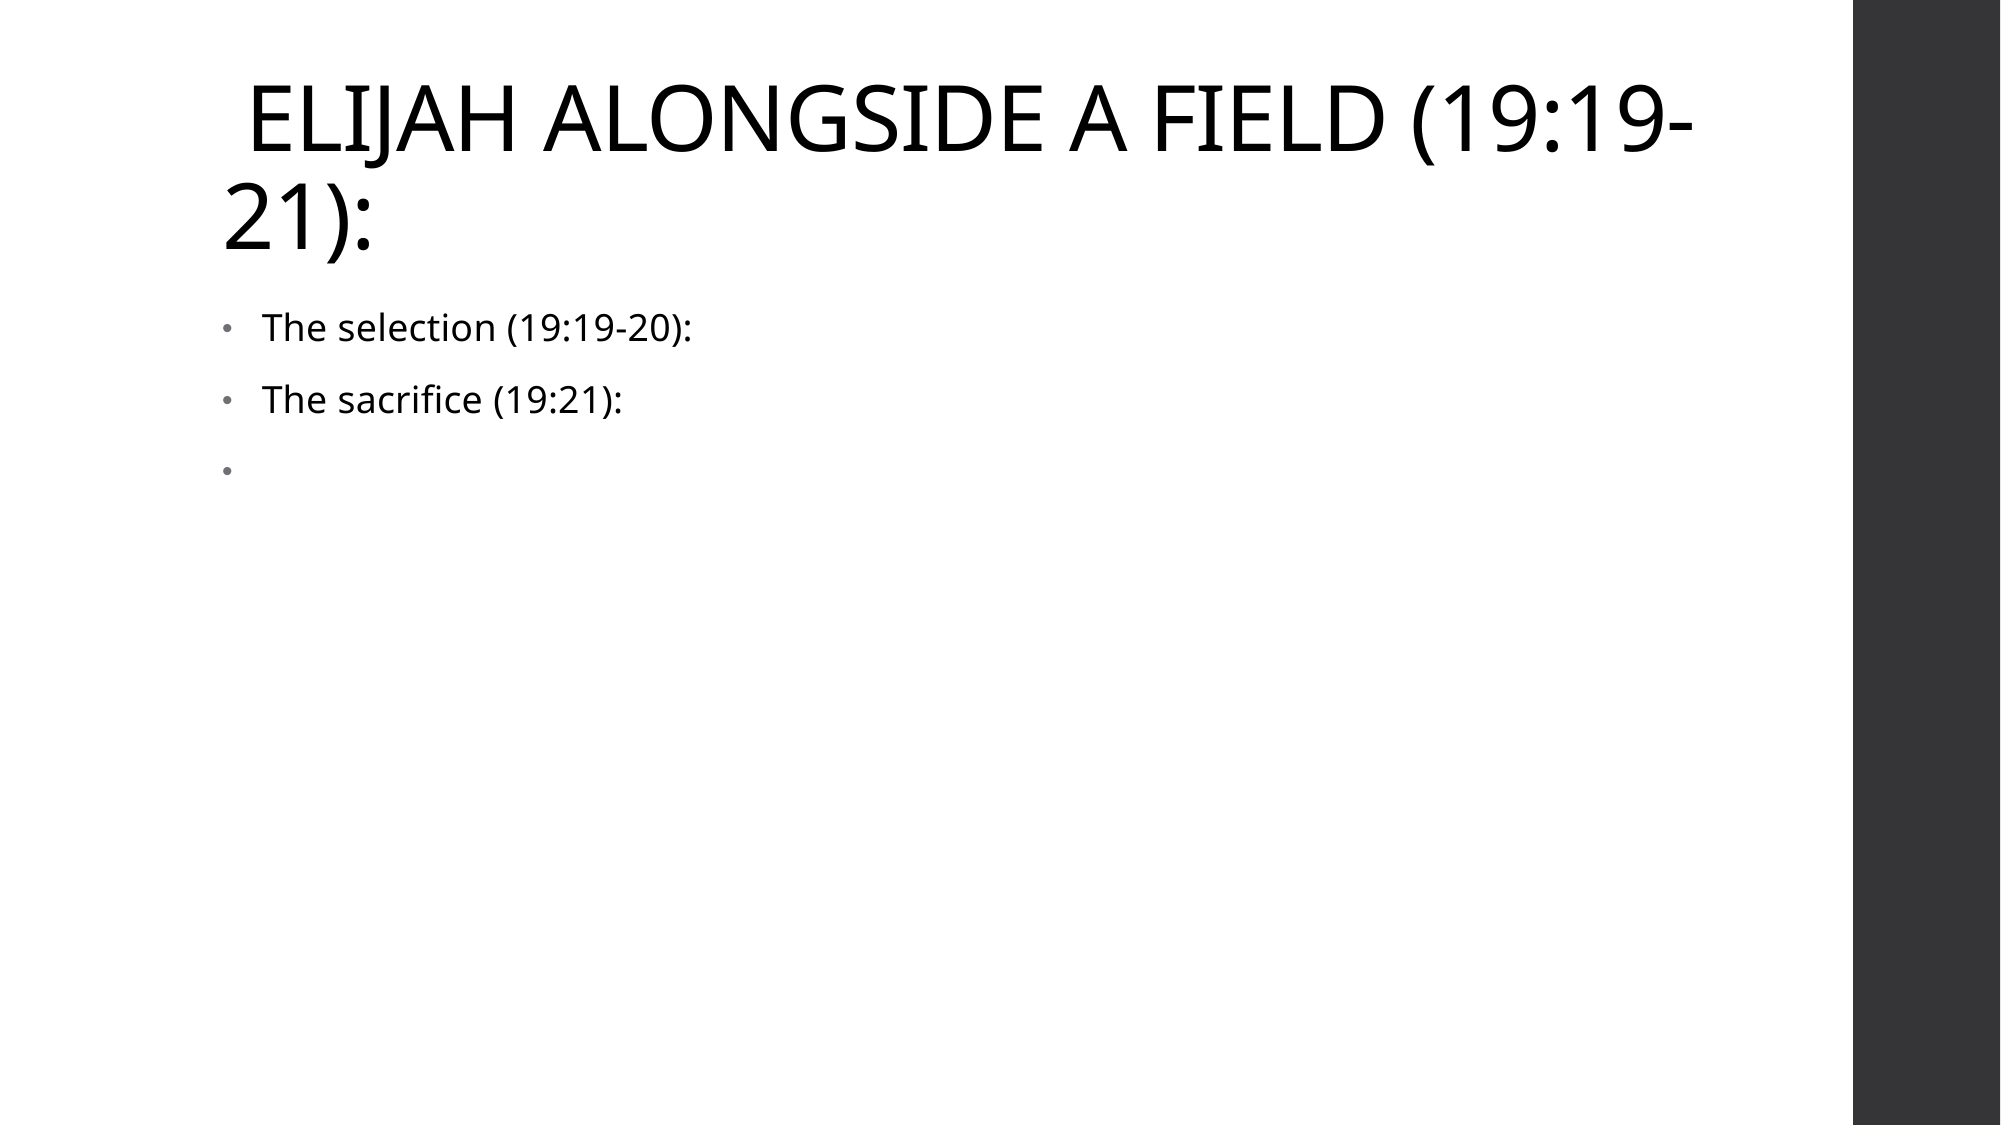

# ELIJAH ALONGSIDE A FIELD (19:19-21):
 The selection (19:19-20):
 The sacrifice (19:21):